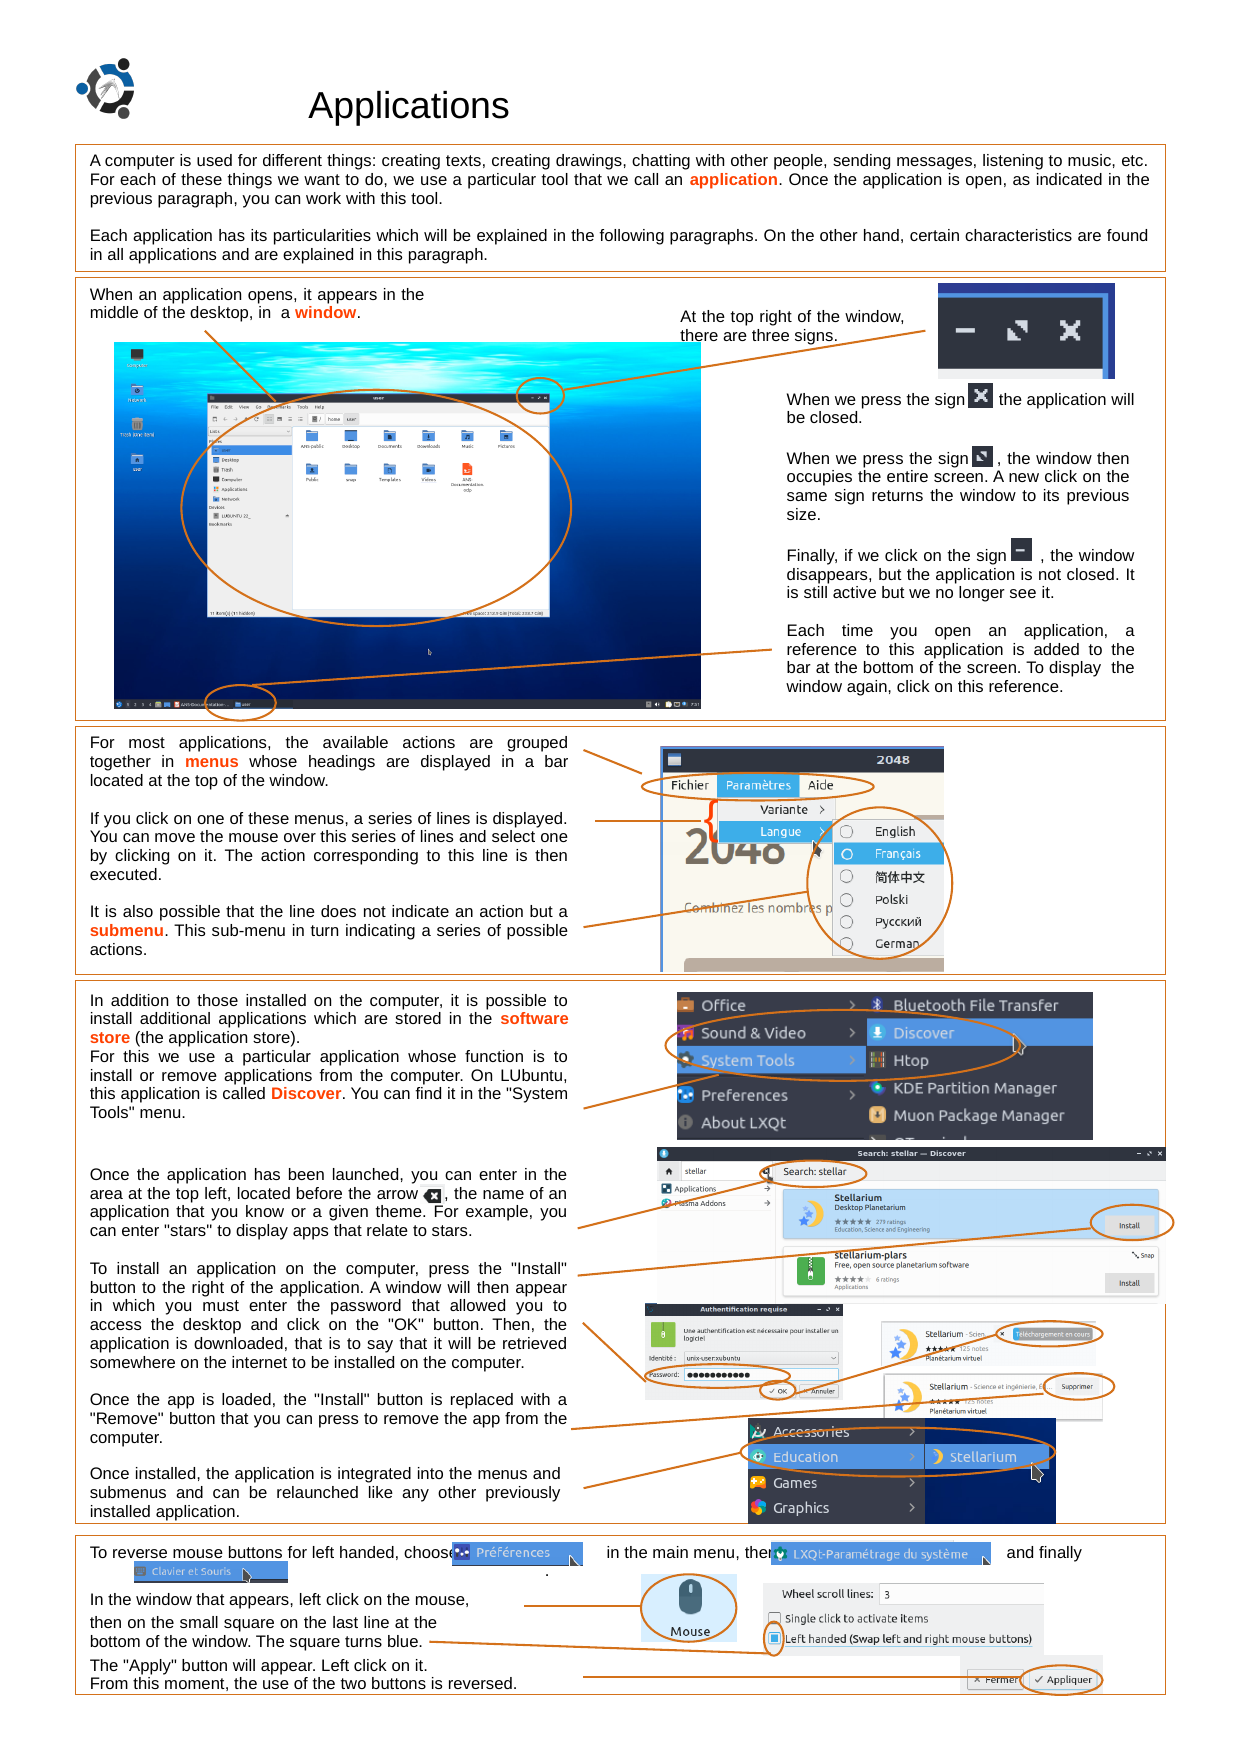

Applications
A computer is used for different things: creating texts, creating drawings, chatting with other people, sending messages, listening to music, etc. For each of these things we want to do, we use a particular tool that we call an application. Once the application is open, as indicated in the previous paragraph, you can work with this tool.
Each application has its particularities which will be explained in the following paragraphs. On the other hand, certain characteristics are found in all applications and are explained in this paragraph.
When an application opens, it appears in the middle of the desktop, in a window.
At the top right of the window, there are three signs.
When we press the sign , the application will be closed.
When we press the sign , the window then occupies the entire screen. A new click on the same sign returns the window to its previous size.
Finally, if we click on the sign , the window disappears, but the application is not closed. It is still active but we no longer see it.
Each time you open an application, a reference to this application is added to the bar at the bottom of the screen. To display the window again, click on this reference.
For most applications, the available actions are grouped together in menus whose headings are displayed in a bar located at the top of the window.
If you click on one of these menus, a series of lines is displayed. You can move the mouse over this series of lines and select one by clicking on it. The action corresponding to this line is then executed.
It is also possible that the line does not indicate an action but a submenu. This sub-menu in turn indicating a series of possible actions.
{
In addition to those installed on the computer, it is possible to install additional applications which are stored in the software store (the application store).
For this we use a particular application whose function is to install or remove applications from the computer. On LUbuntu, this application is called Discover. You can find it in the "System Tools" menu.
Once the application has been launched, you can enter in the area at the top left, located before the arrow , the name of an application that you know or a given theme. For example, you can enter "stars" to display apps that relate to stars.
To install an application on the computer, press the "Install" button to the right of the application. A window will then appear in which you must enter the password that allowed you to access the desktop and click on the "OK" button. Then, the application is downloaded, that is to say that it will be retrieved somewhere on the internet to be installed on the computer.
Once the app is loaded, the "Install" button is replaced with a "Remove" button that you can press to remove the app from the computer.
Once installed, the application is integrated into the menus and submenus and can be relaunched like any other previously installed application.
To reverse mouse buttons for left handed, choose in the main menu, then and finally . .
In the window that appears, left click on the mouse,
then on the small square on the last line at the bottom of the window. The square turns blue.
The "Apply" button will appear. Left click on it.
From this moment, the use of the two buttons is reversed.